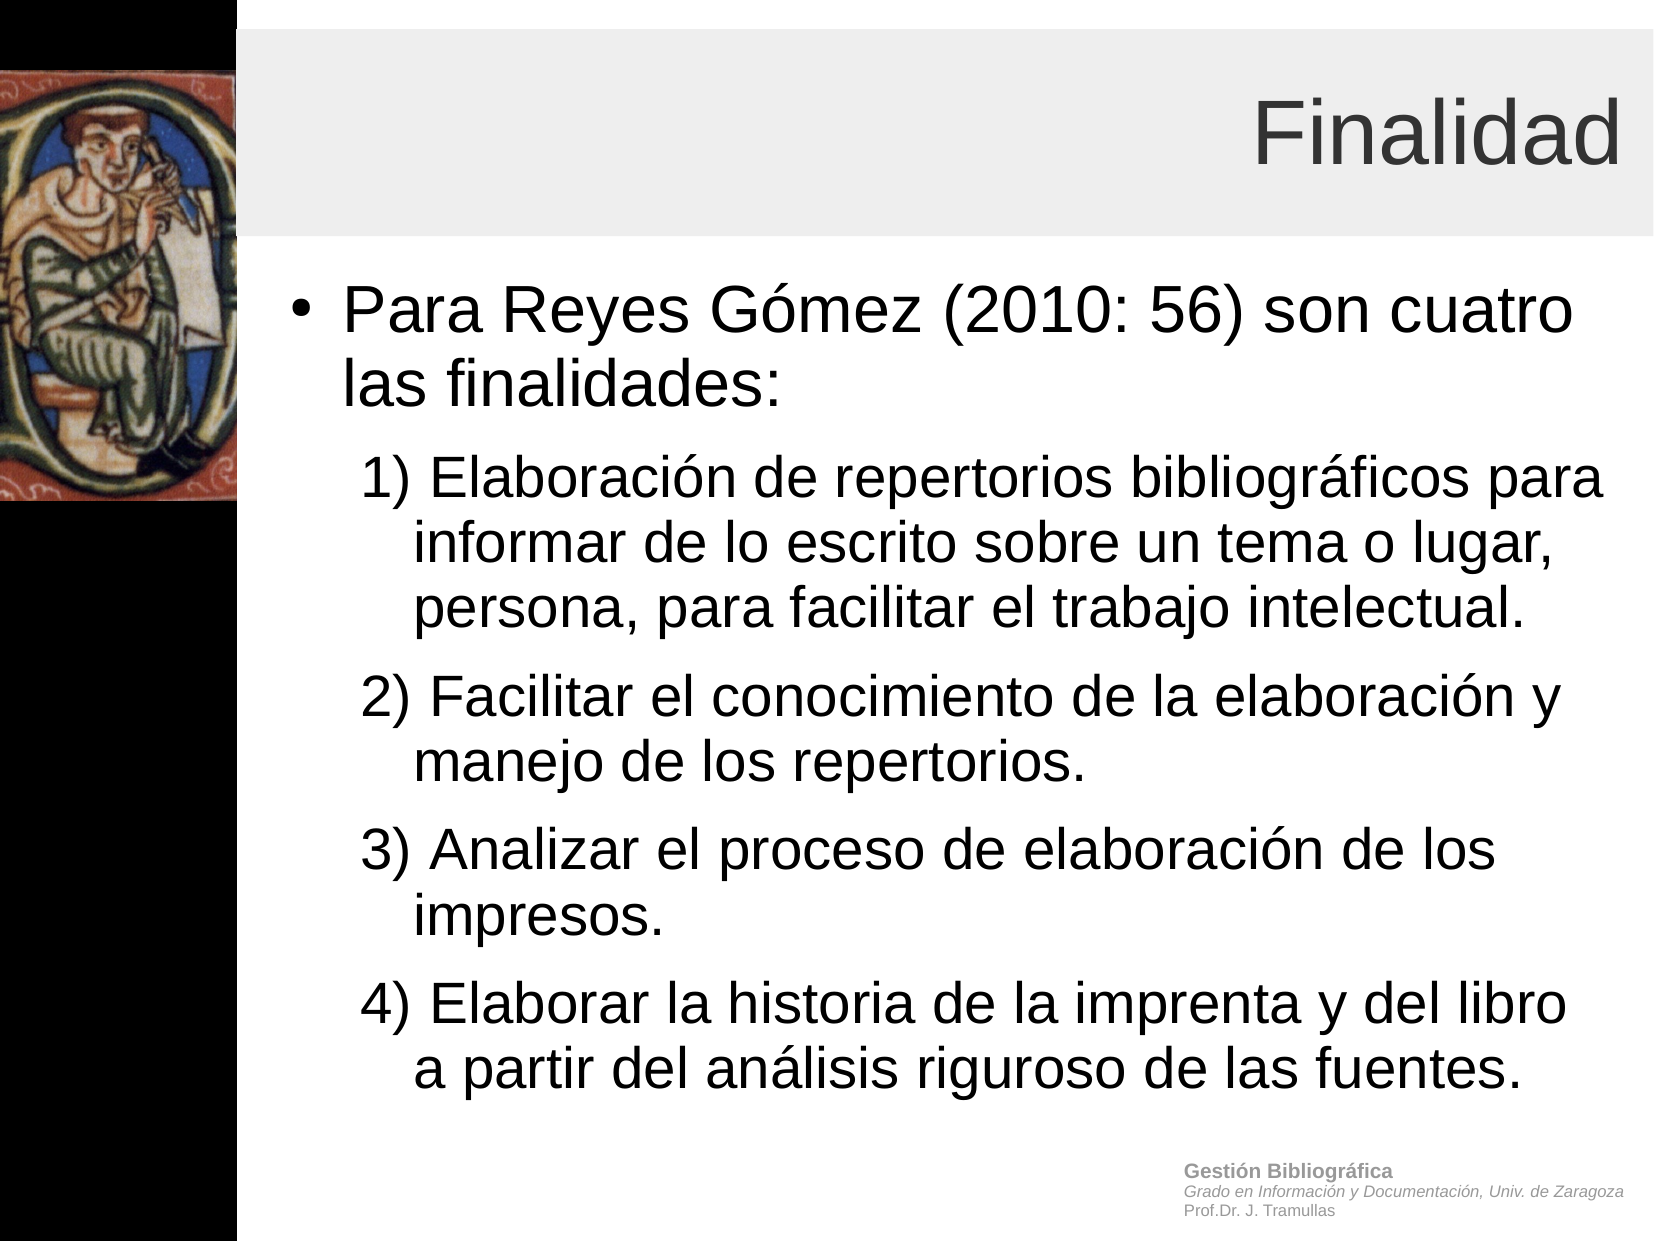

# Finalidad
Para Reyes Gómez (2010: 56) son cuatro las finalidades:
 Elaboración de repertorios bibliográficos para informar de lo escrito sobre un tema o lugar, persona, para facilitar el trabajo intelectual.
 Facilitar el conocimiento de la elaboración y manejo de los repertorios.
 Analizar el proceso de elaboración de los impresos.
 Elaborar la historia de la imprenta y del libro a partir del análisis riguroso de las fuentes.